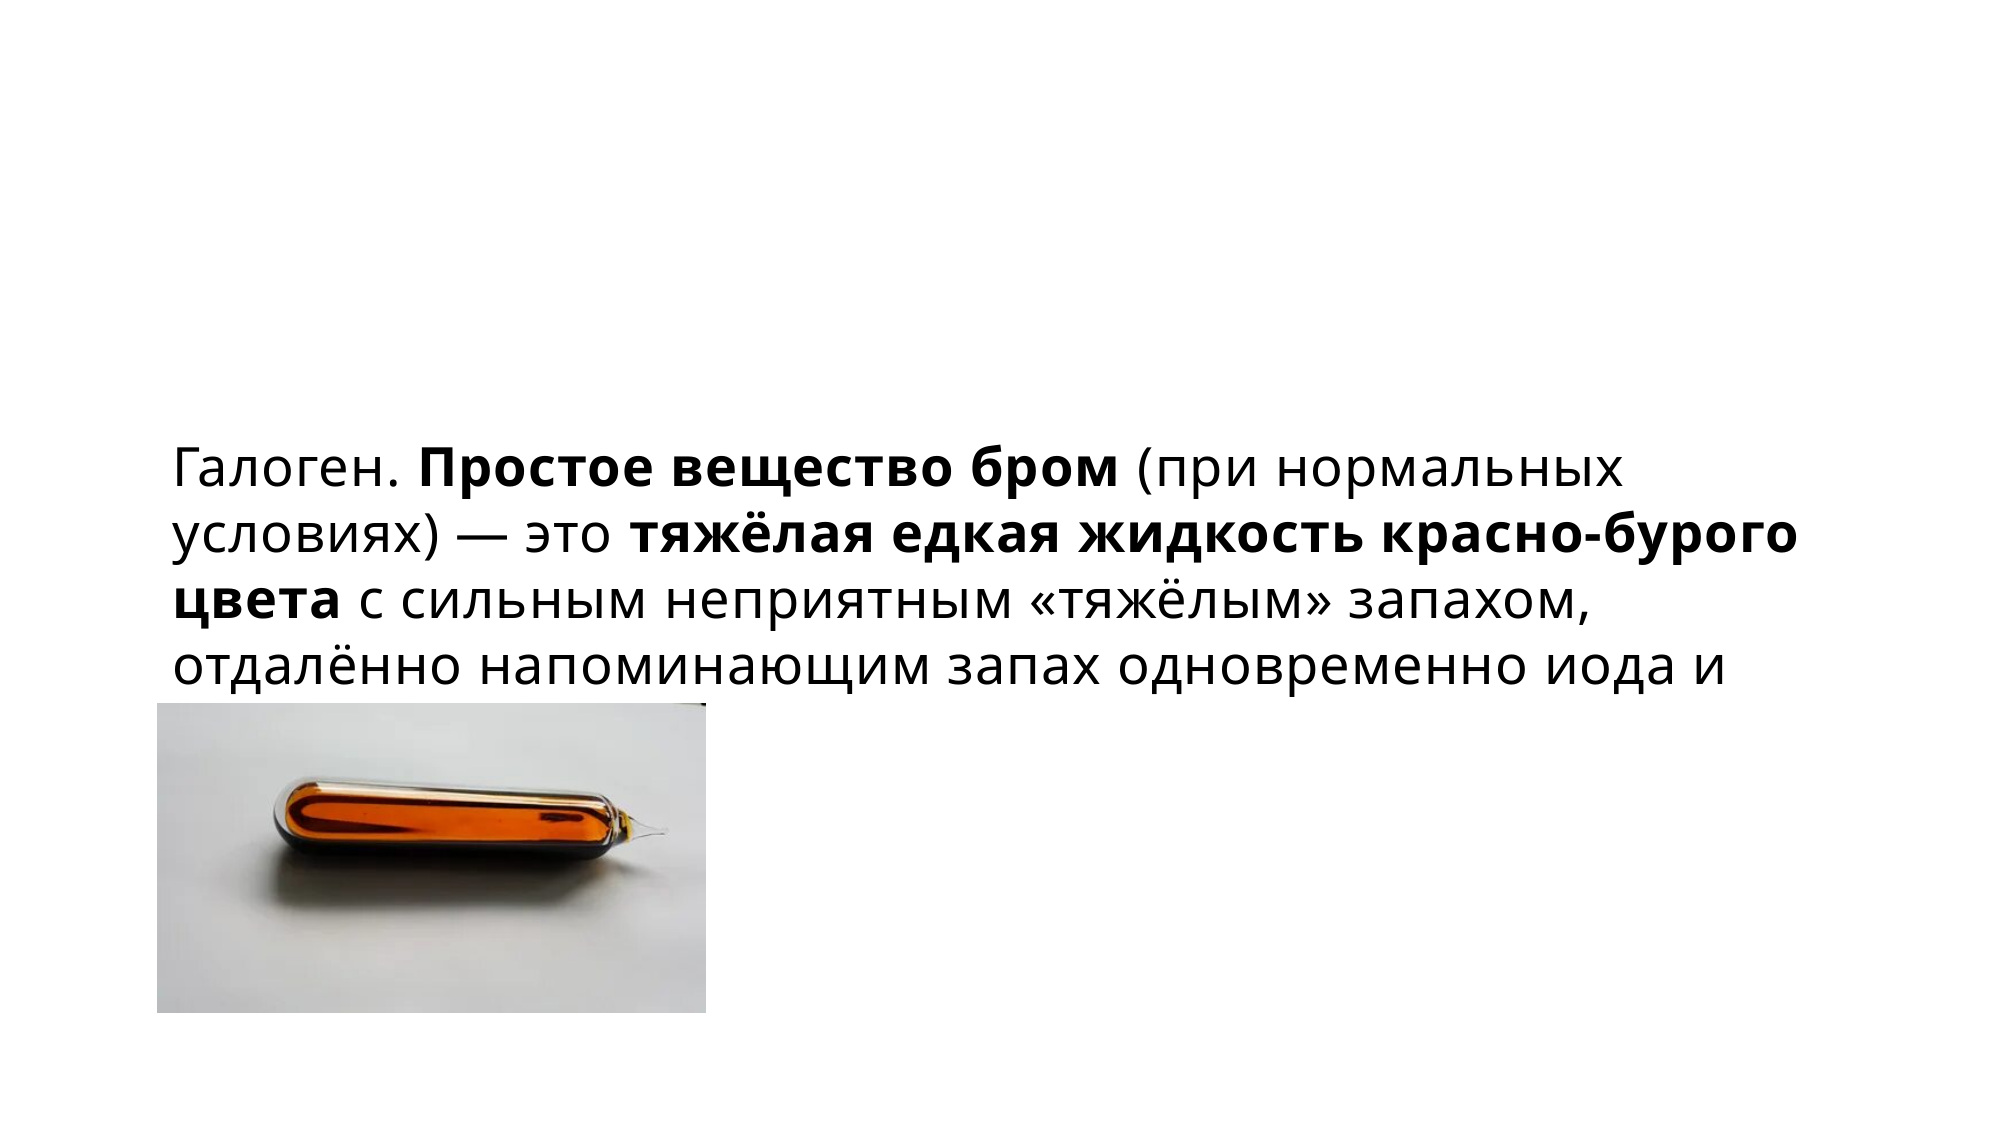

# Бром-
Галоген. Простое вещество бром (при нормальных условиях) — это тяжёлая едкая жидкость красно-бурого цвета с сильным неприятным «тяжёлым» запахом, отдалённо напоминающим запах одновременно иода и хлора. Ядовит.